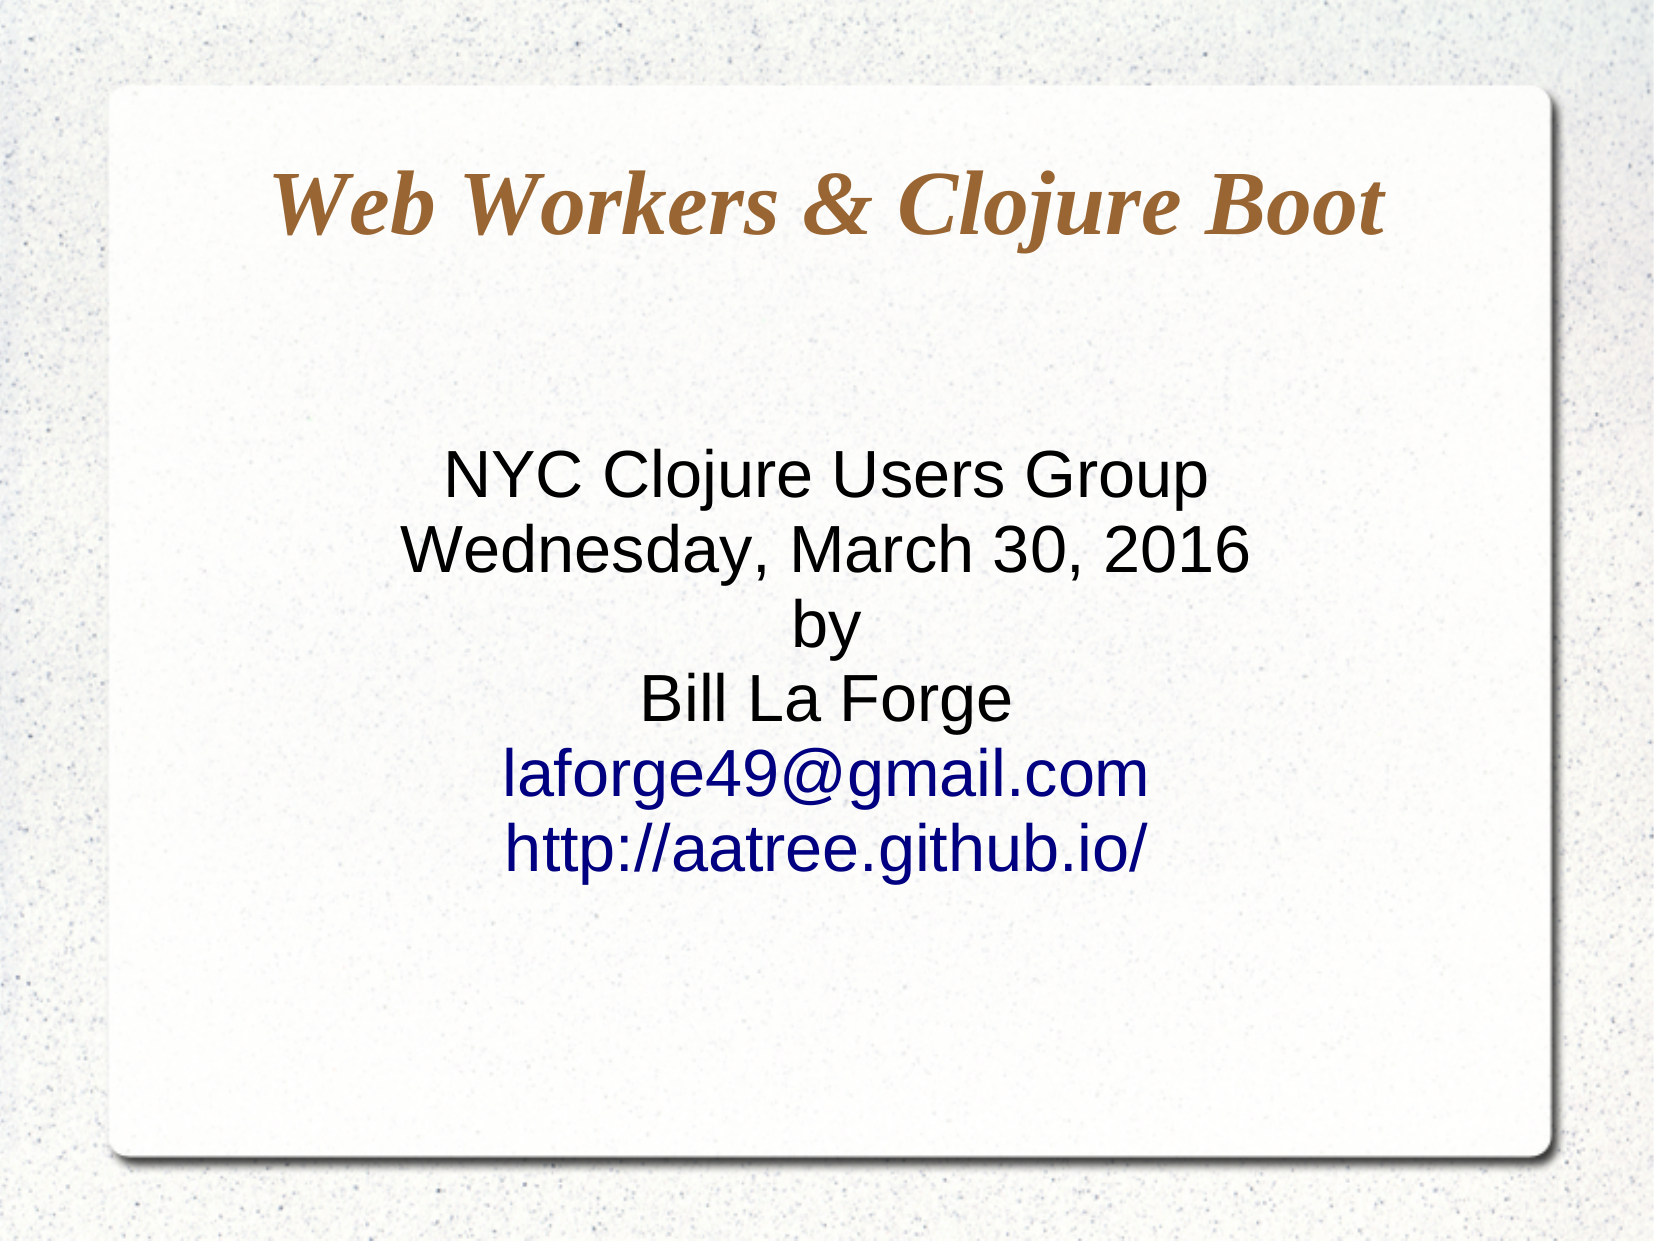

Web Workers & Clojure Boot
# NYC Clojure Users Group
Wednesday, March 30, 2016
by
Bill La Forge
laforge49@gmail.com
http://aatree.github.io/